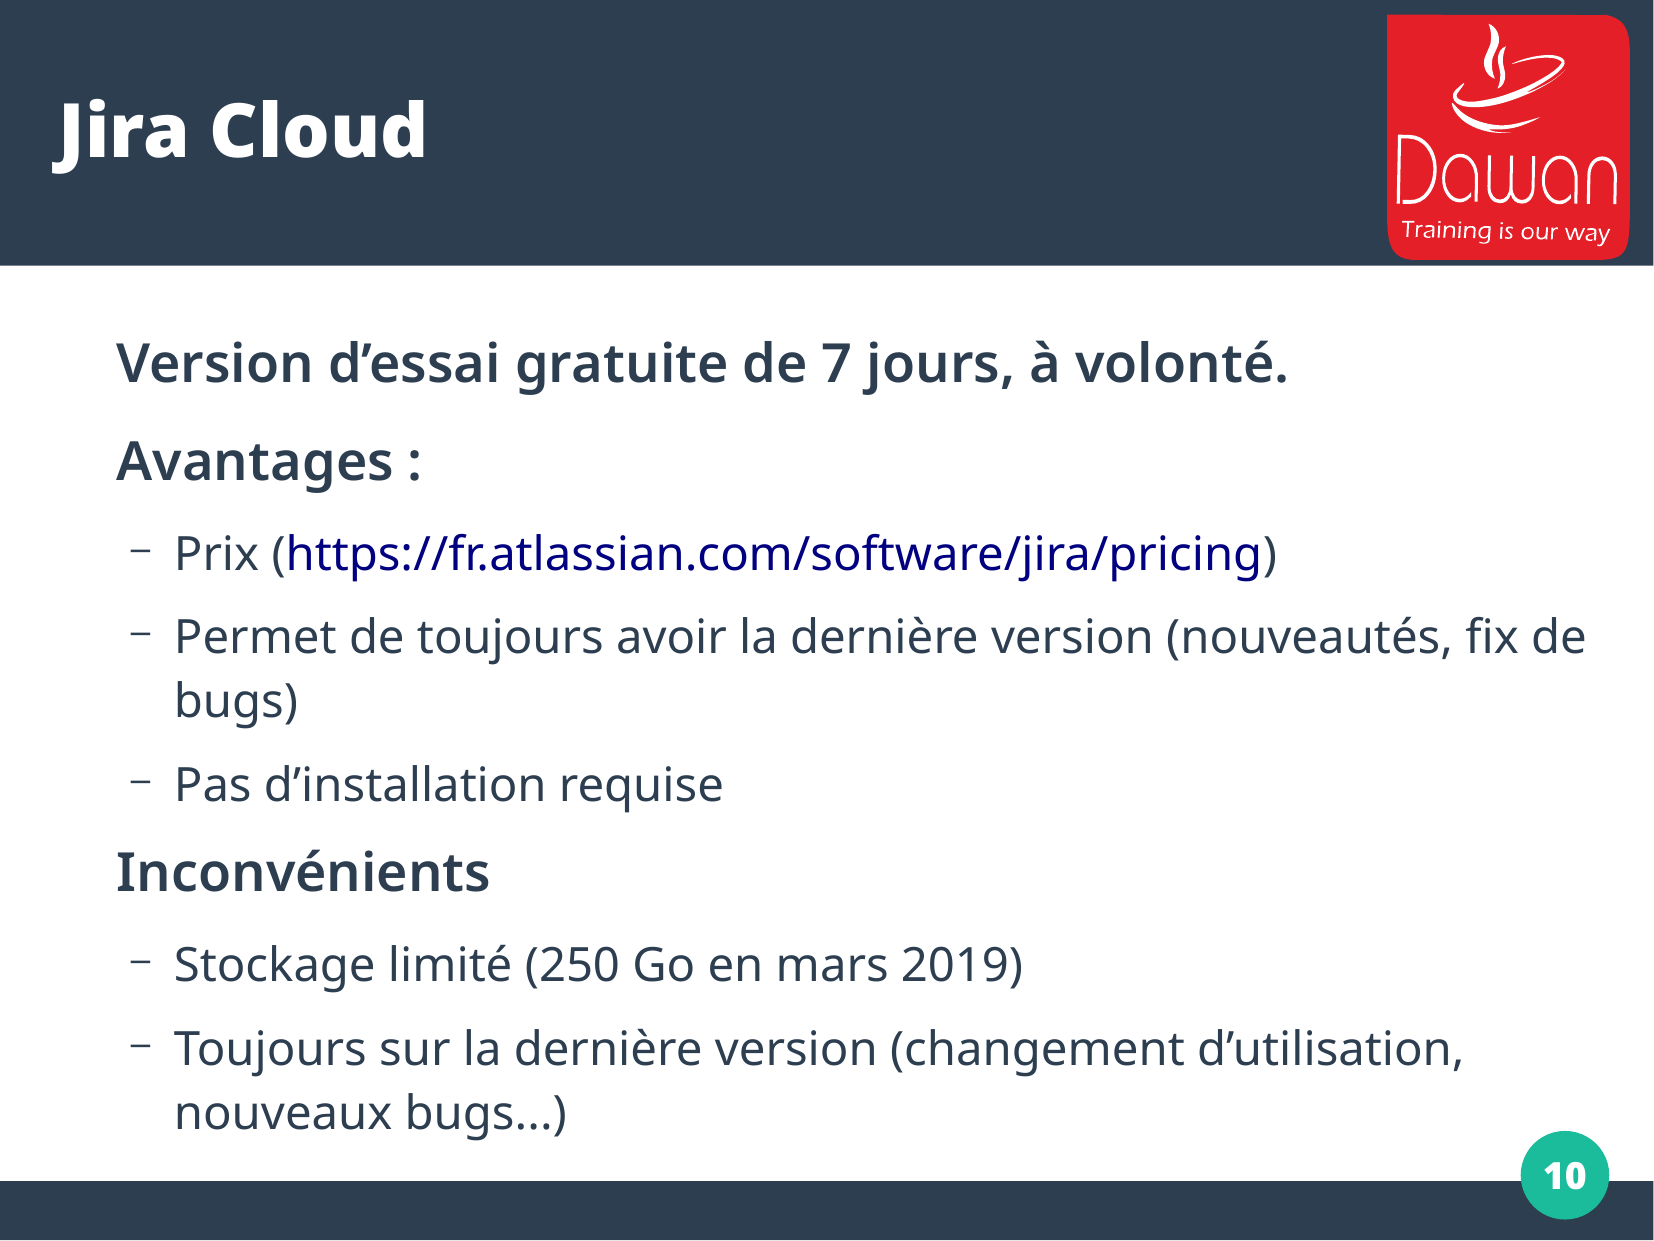

# Jira Cloud
Version d’essai gratuite de 7 jours, à volonté.
Avantages :
Prix (https://fr.atlassian.com/software/jira/pricing)
Permet de toujours avoir la dernière version (nouveautés, fix de bugs)
Pas d’installation requise
Inconvénients
Stockage limité (250 Go en mars 2019)
Toujours sur la dernière version (changement d’utilisation, nouveaux bugs...)
10